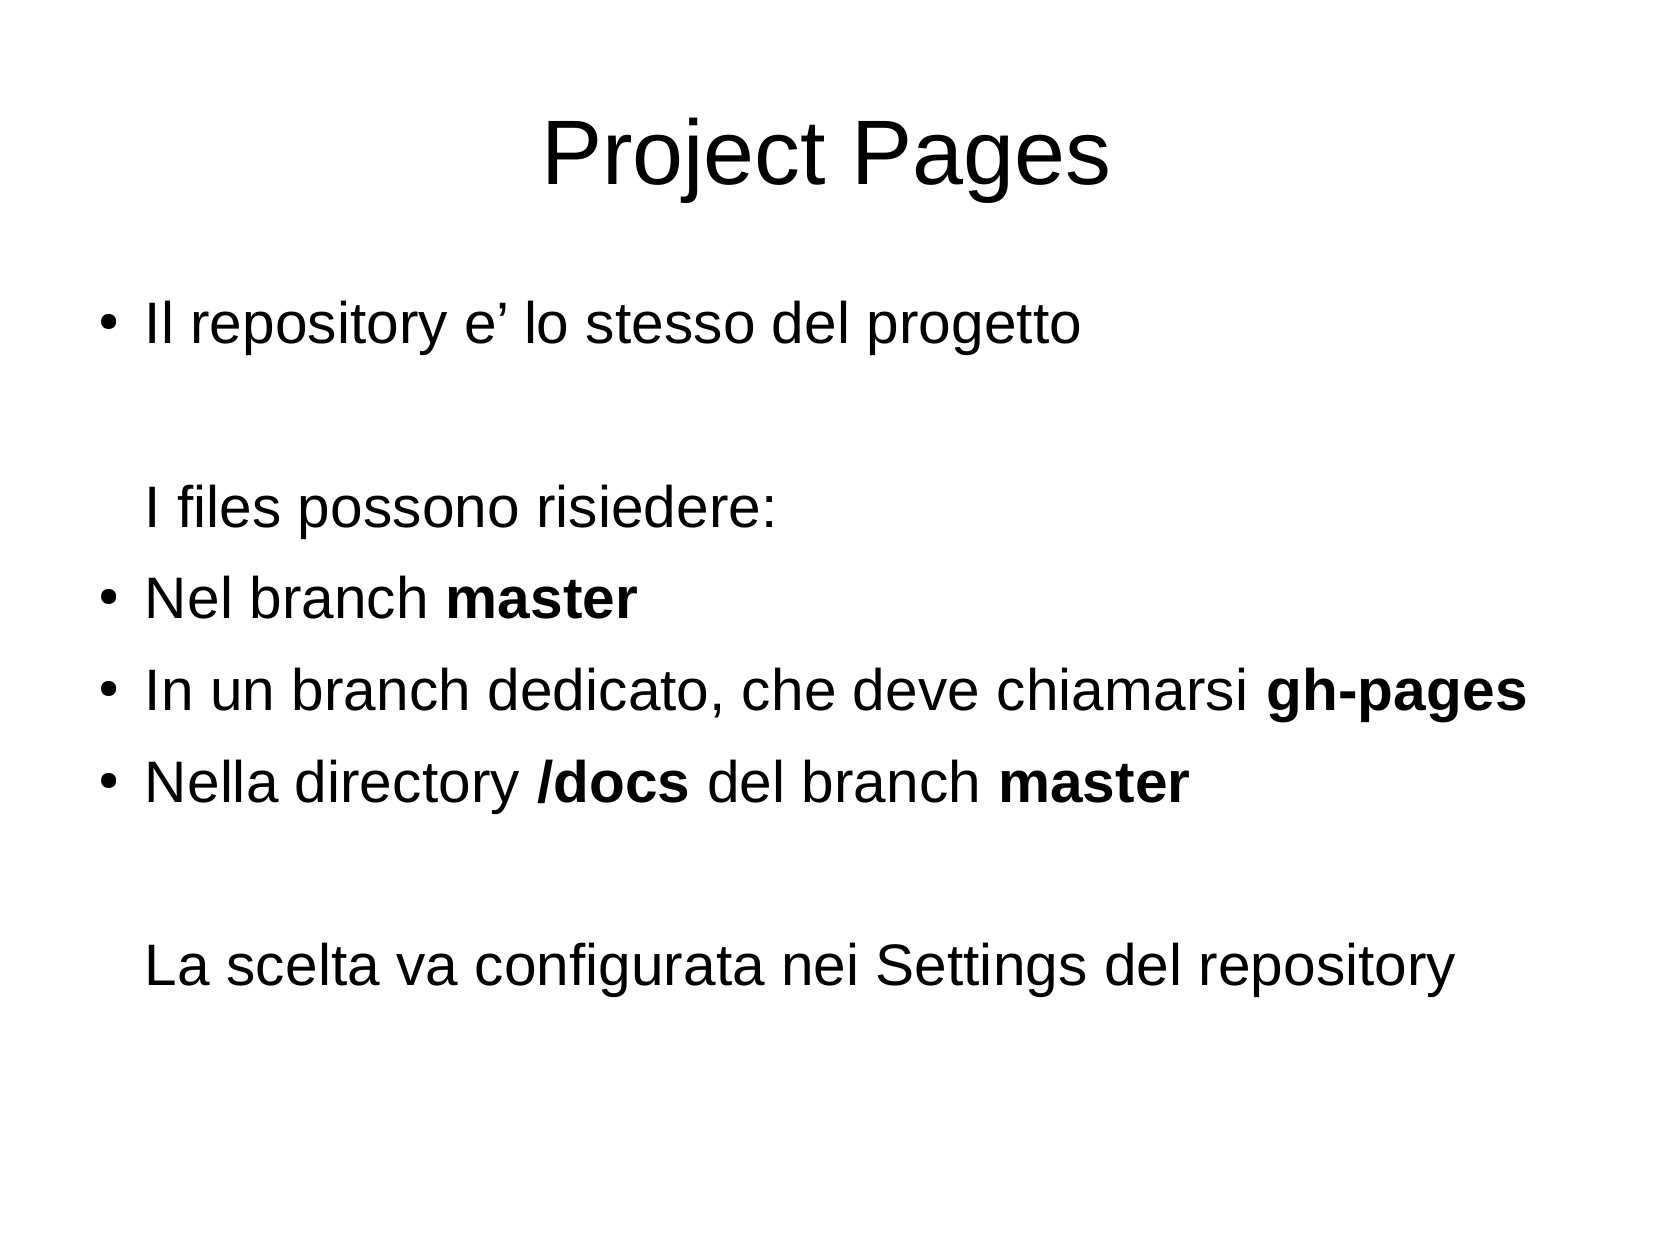

# Project Pages
Il repository e’ lo stesso del progetto
I files possono risiedere:
Nel branch master
In un branch dedicato, che deve chiamarsi gh-pages
Nella directory /docs del branch master
La scelta va configurata nei Settings del repository